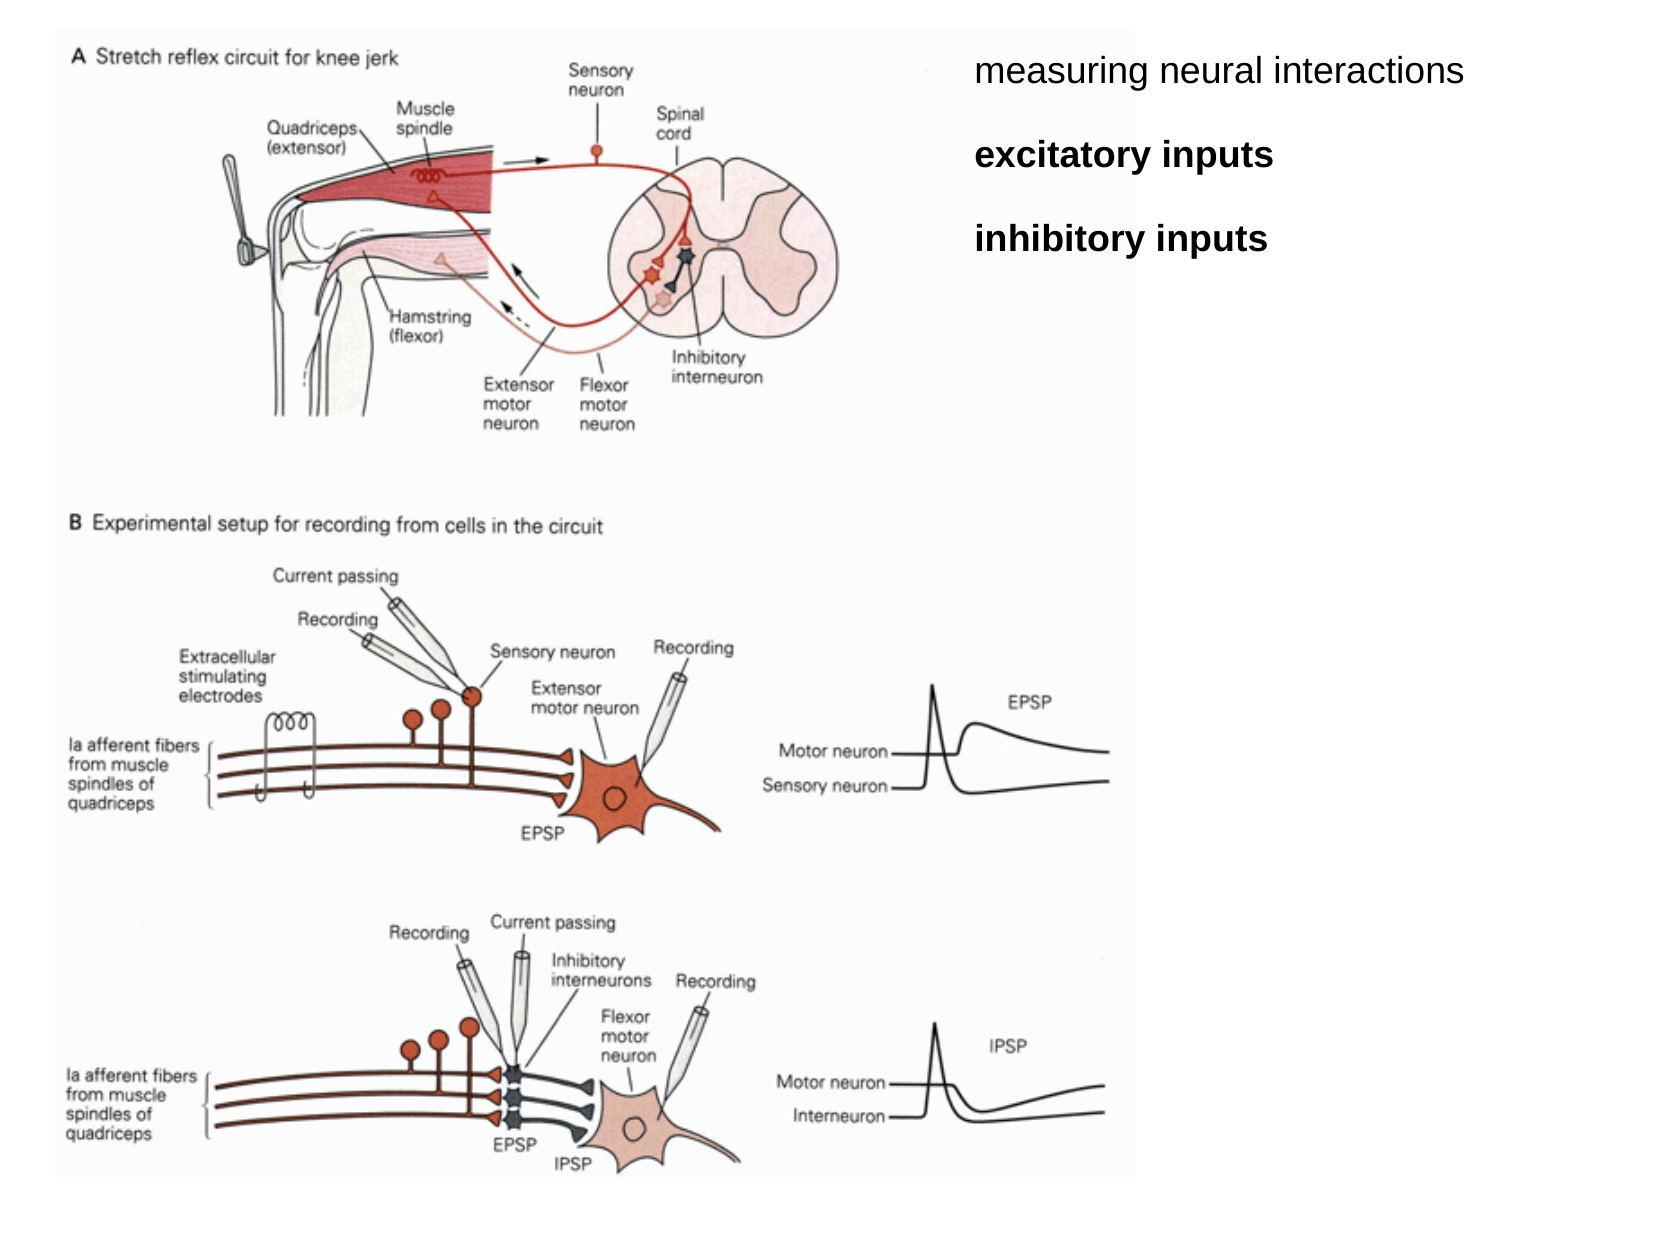

measuring neural interactions
excitatory inputs
inhibitory inputs